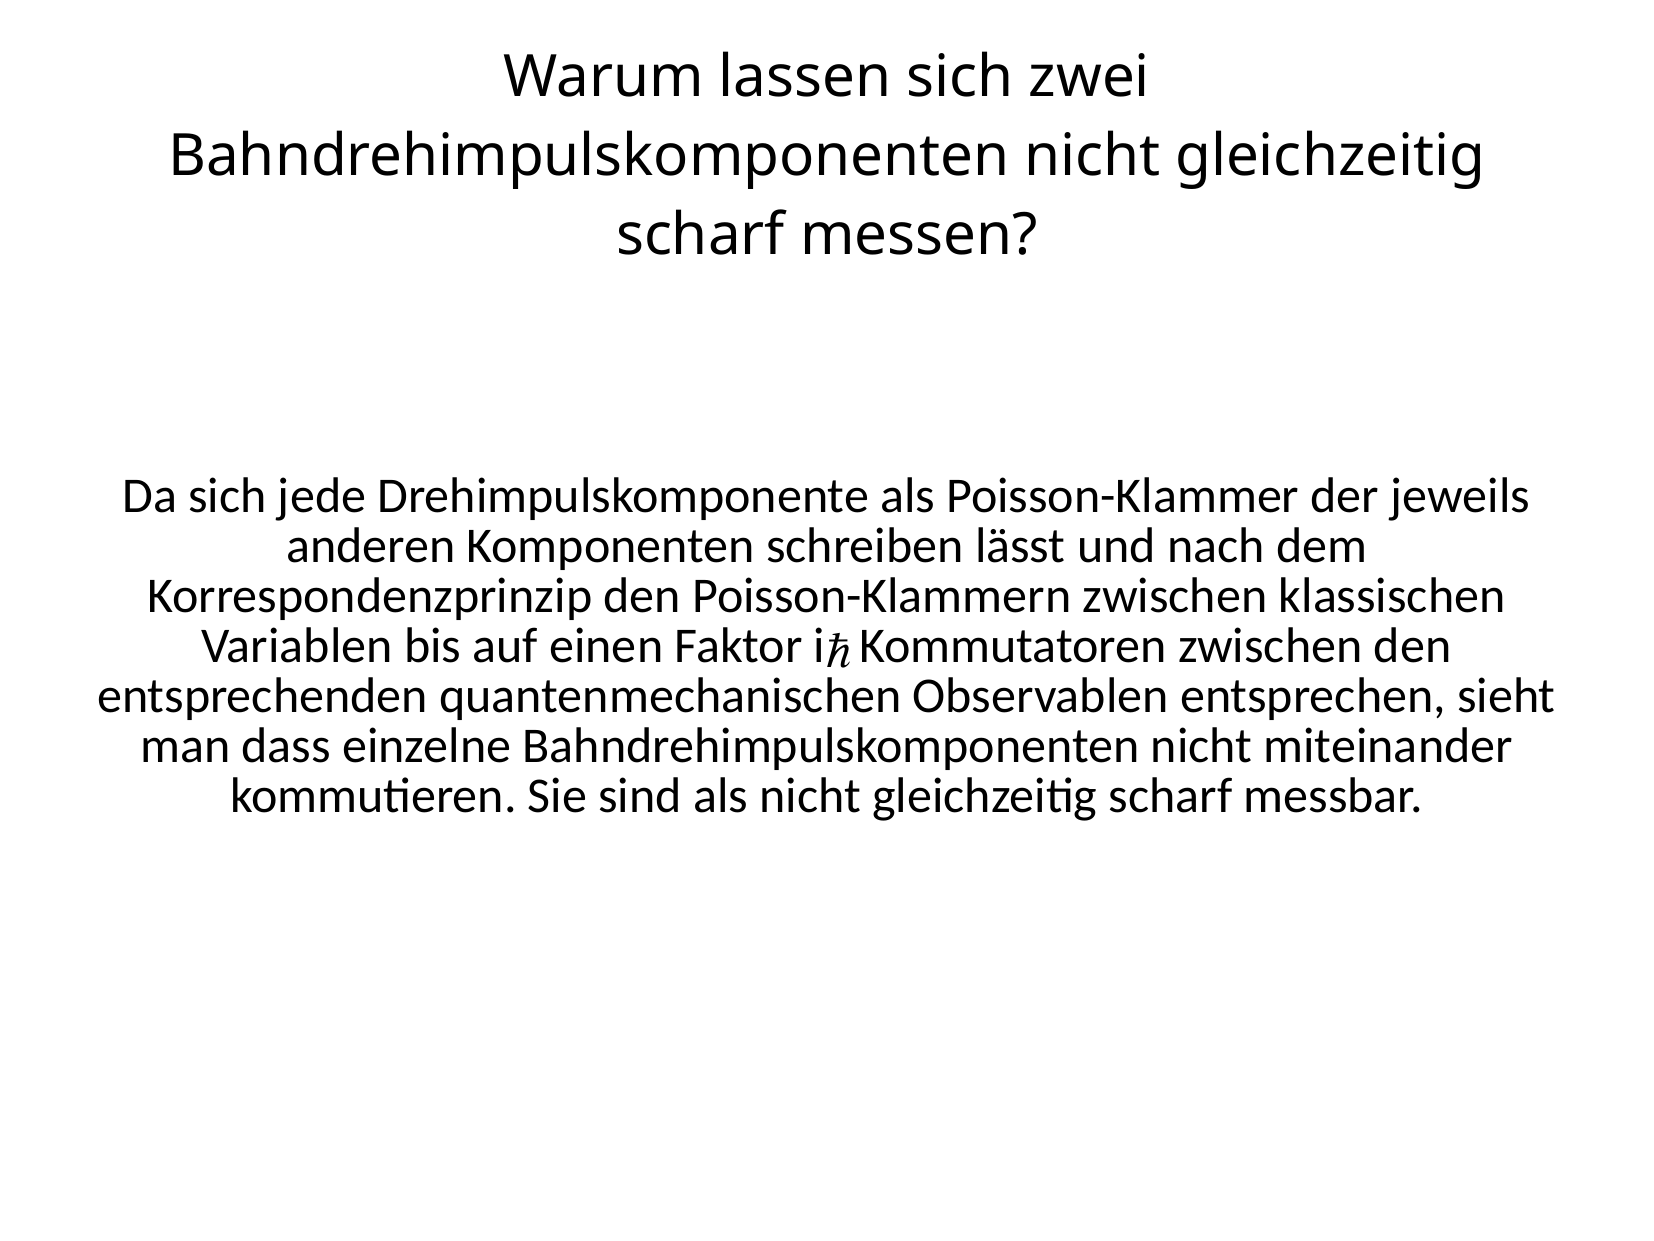

# Warum lassen sich zwei Bahndrehimpulskomponenten nicht gleichzeitig scharf messen?
Da sich jede Drehimpulskomponente als Poisson-Klammer der jeweils anderen Komponenten schreiben lässt und nach dem Korrespondenzprinzip den Poisson-Klammern zwischen klassischen Variablen bis auf einen Faktor i Kommutatoren zwischen den entsprechenden quantenmechanischen Observablen entsprechen, sieht man dass einzelne Bahndrehimpulskomponenten nicht miteinander kommutieren. Sie sind als nicht gleichzeitig scharf messbar.